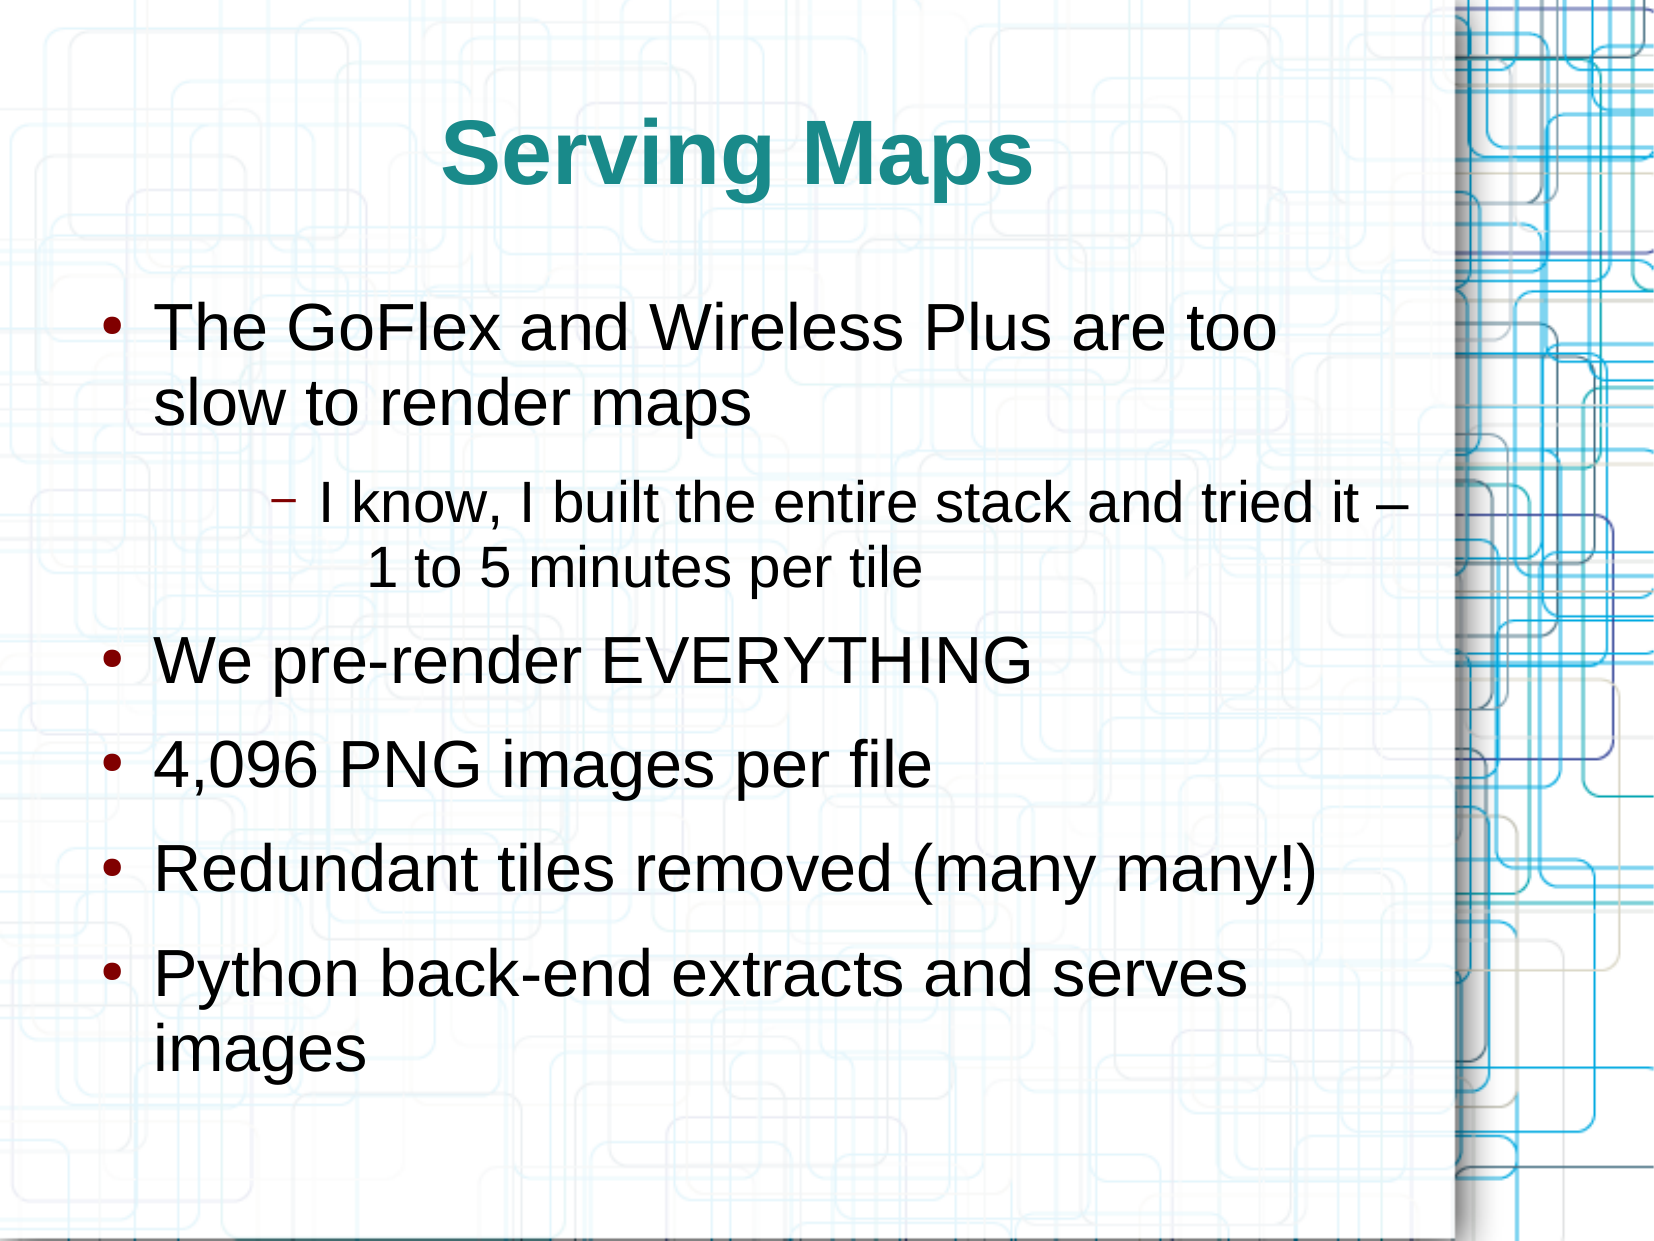

# Serving Maps
The GoFlex and Wireless Plus are too slow to render maps
I know, I built the entire stack and tried it – 1 to 5 minutes per tile
We pre-render EVERYTHING
4,096 PNG images per file
Redundant tiles removed (many many!)
Python back-end extracts and serves images